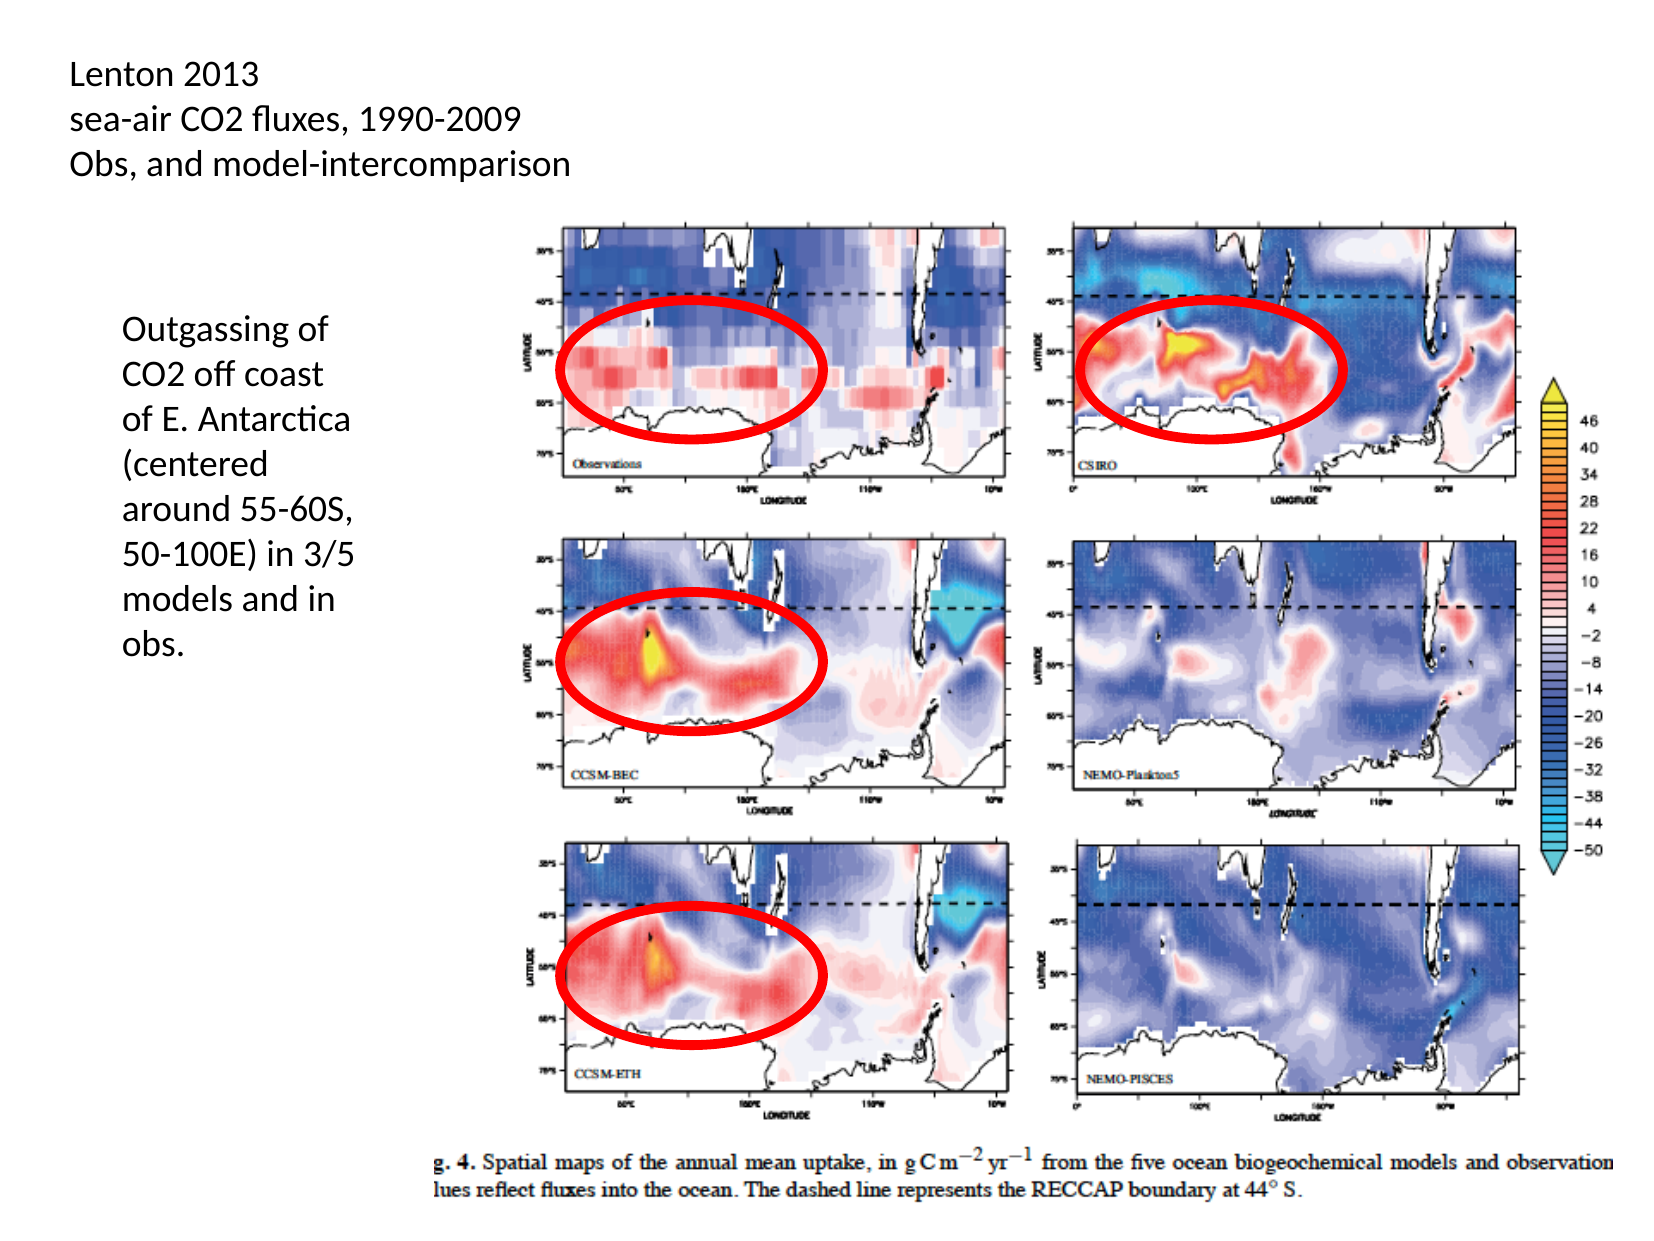

Lenton 2013
sea-air CO2 fluxes, 1990-2009
Obs, and model-intercomparison
Outgassing of CO2 off coast of E. Antarctica (centered around 55-60S, 50-100E) in 3/5 models and in obs.